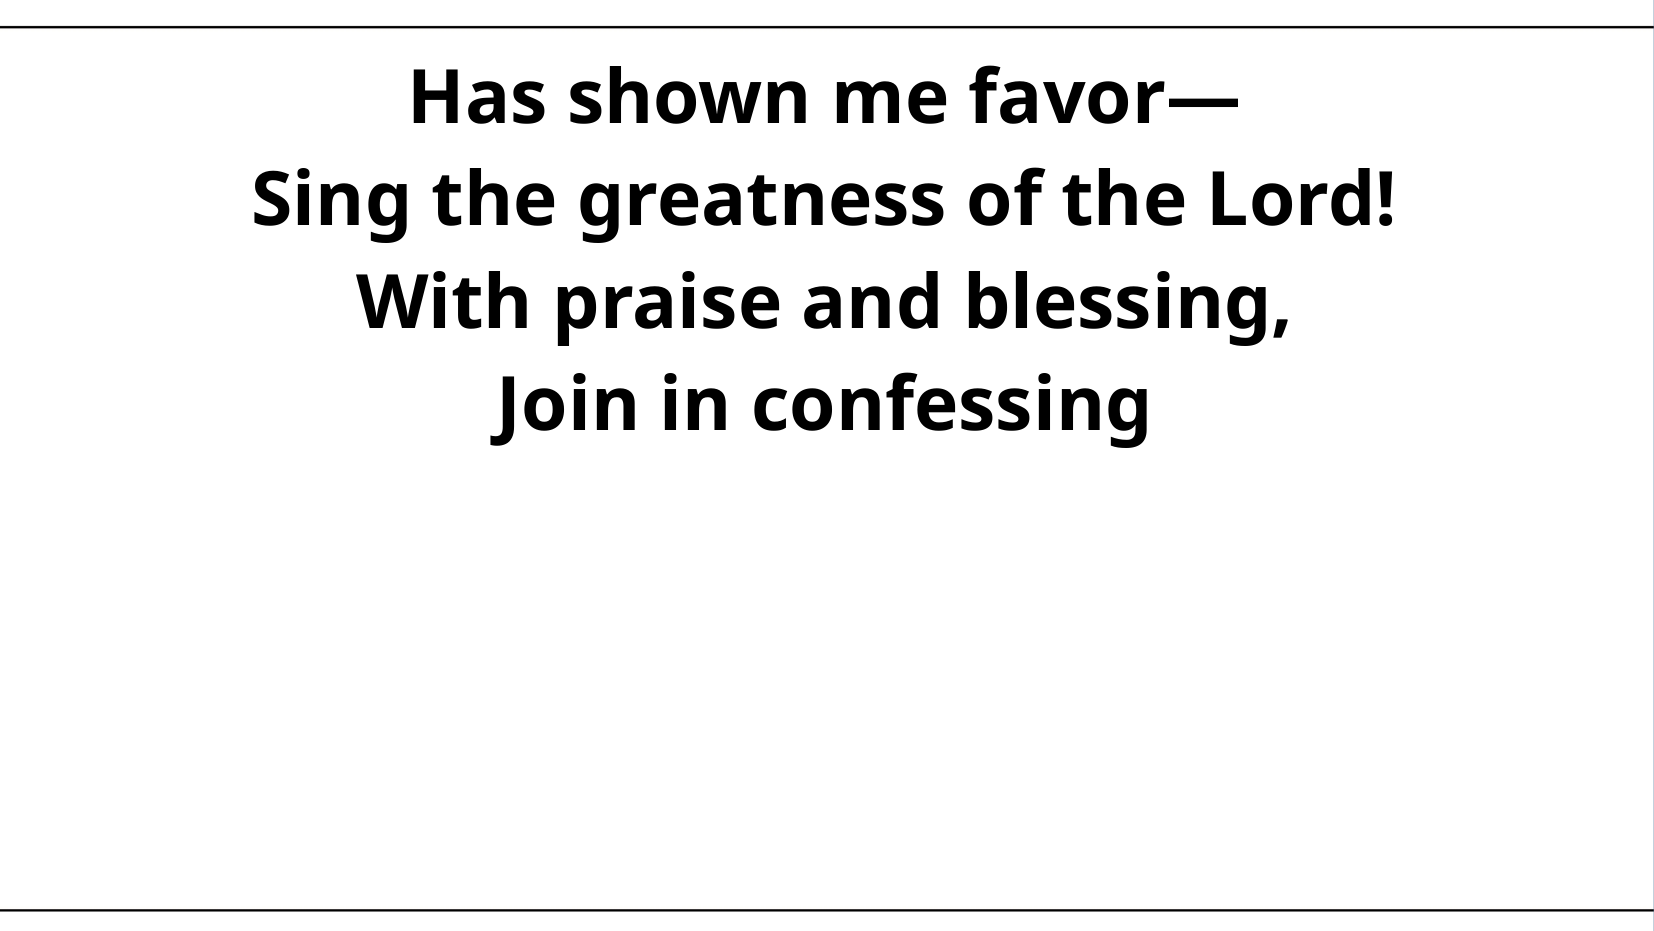

Has shown me favor—
Sing the greatness of the Lord!
With praise and blessing,
Join in confessing